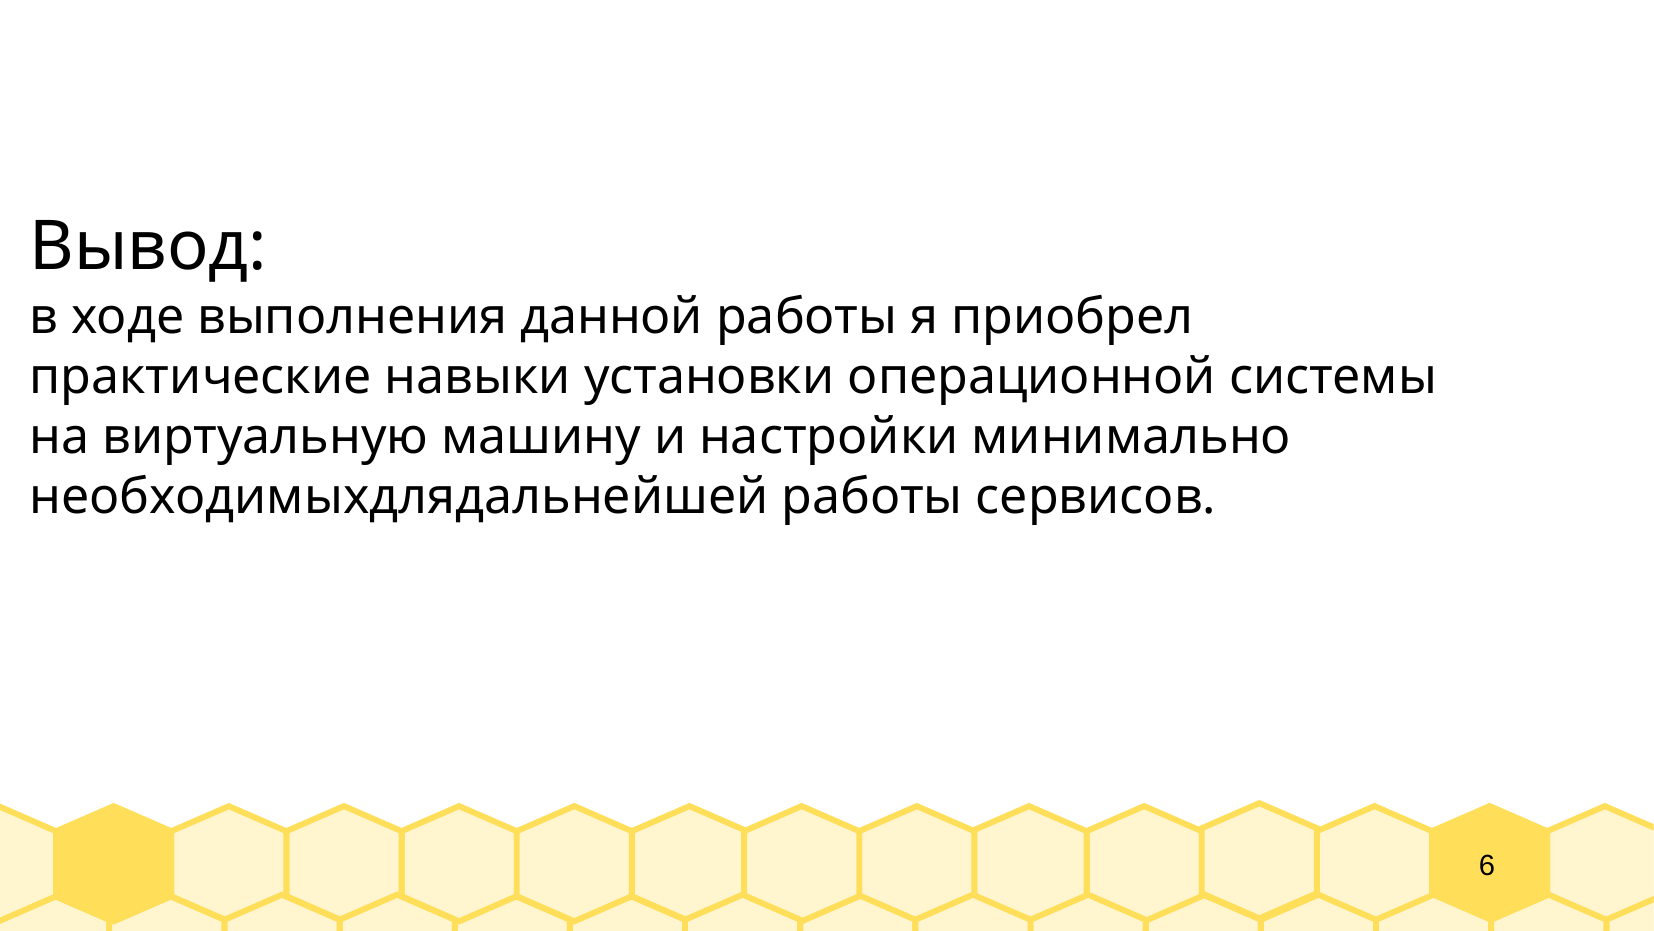

# Вывод: в ходе выполнения данной работы я приобрел практические навыки установки операционной системы на виртуальную машину и настройки минимально необходимыхдлядальнейшей работы сервисов.